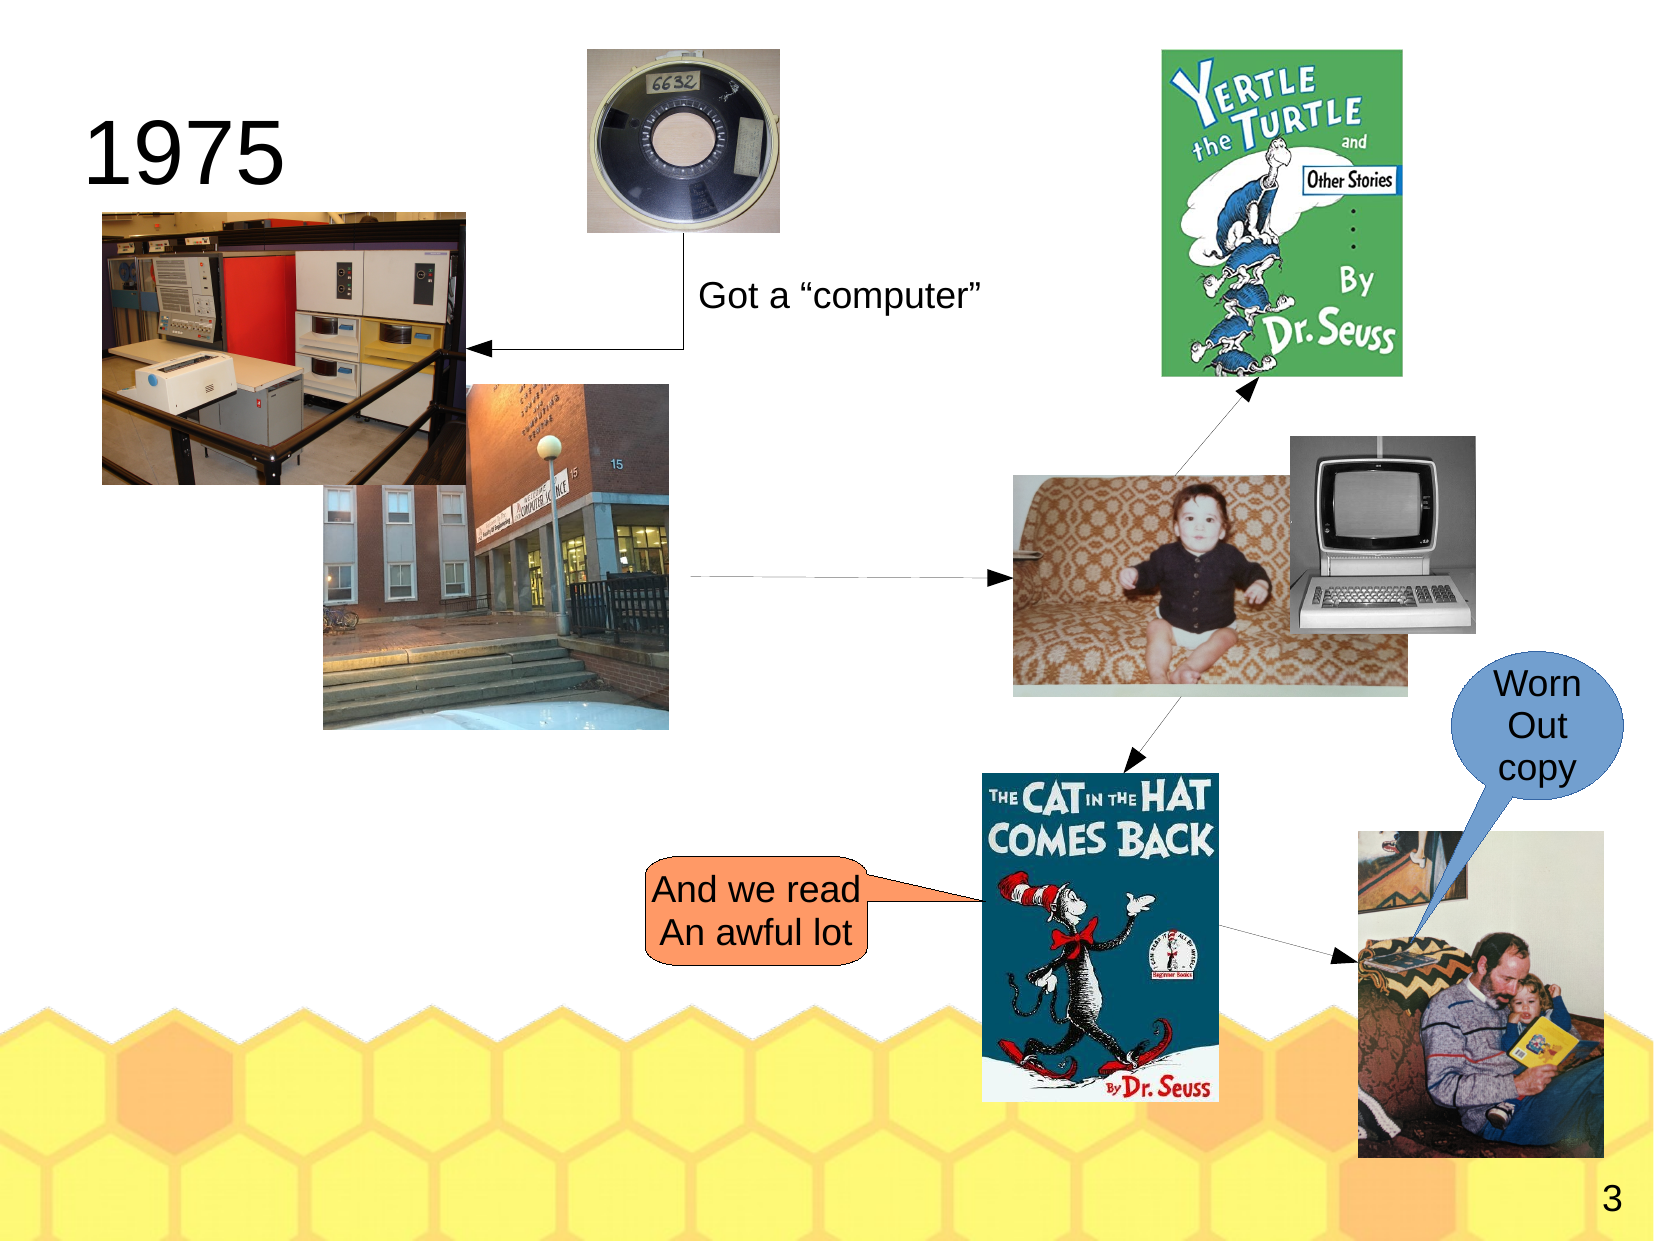

# 1975
Got a “computer”
Worn
Out
copy
And we read
An awful lot